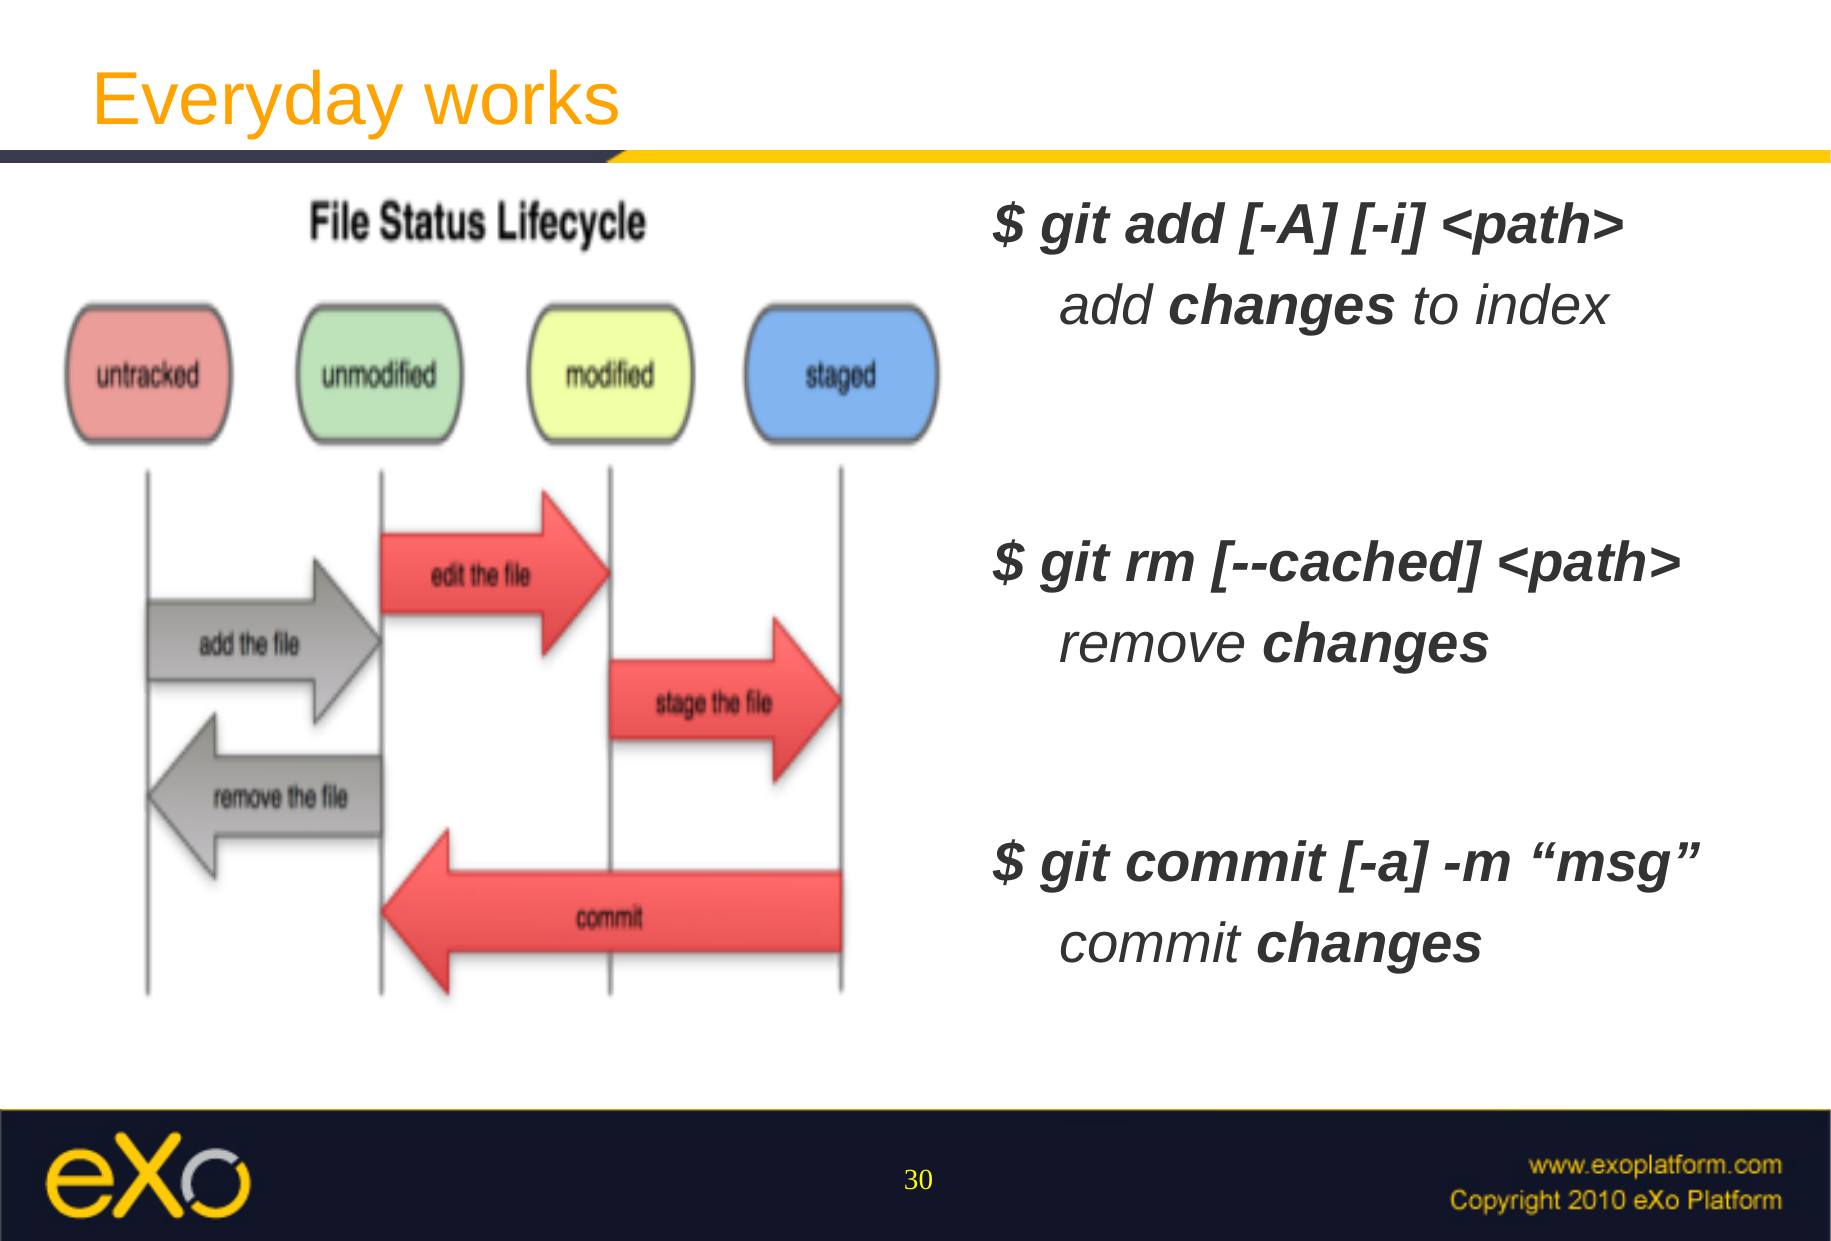

Everyday works
# $ git add [-A] [-i] <path>
add changes to index
$ git rm [--cached] <path>
remove changes
$ git commit [-a] -m “msg”
commit changes